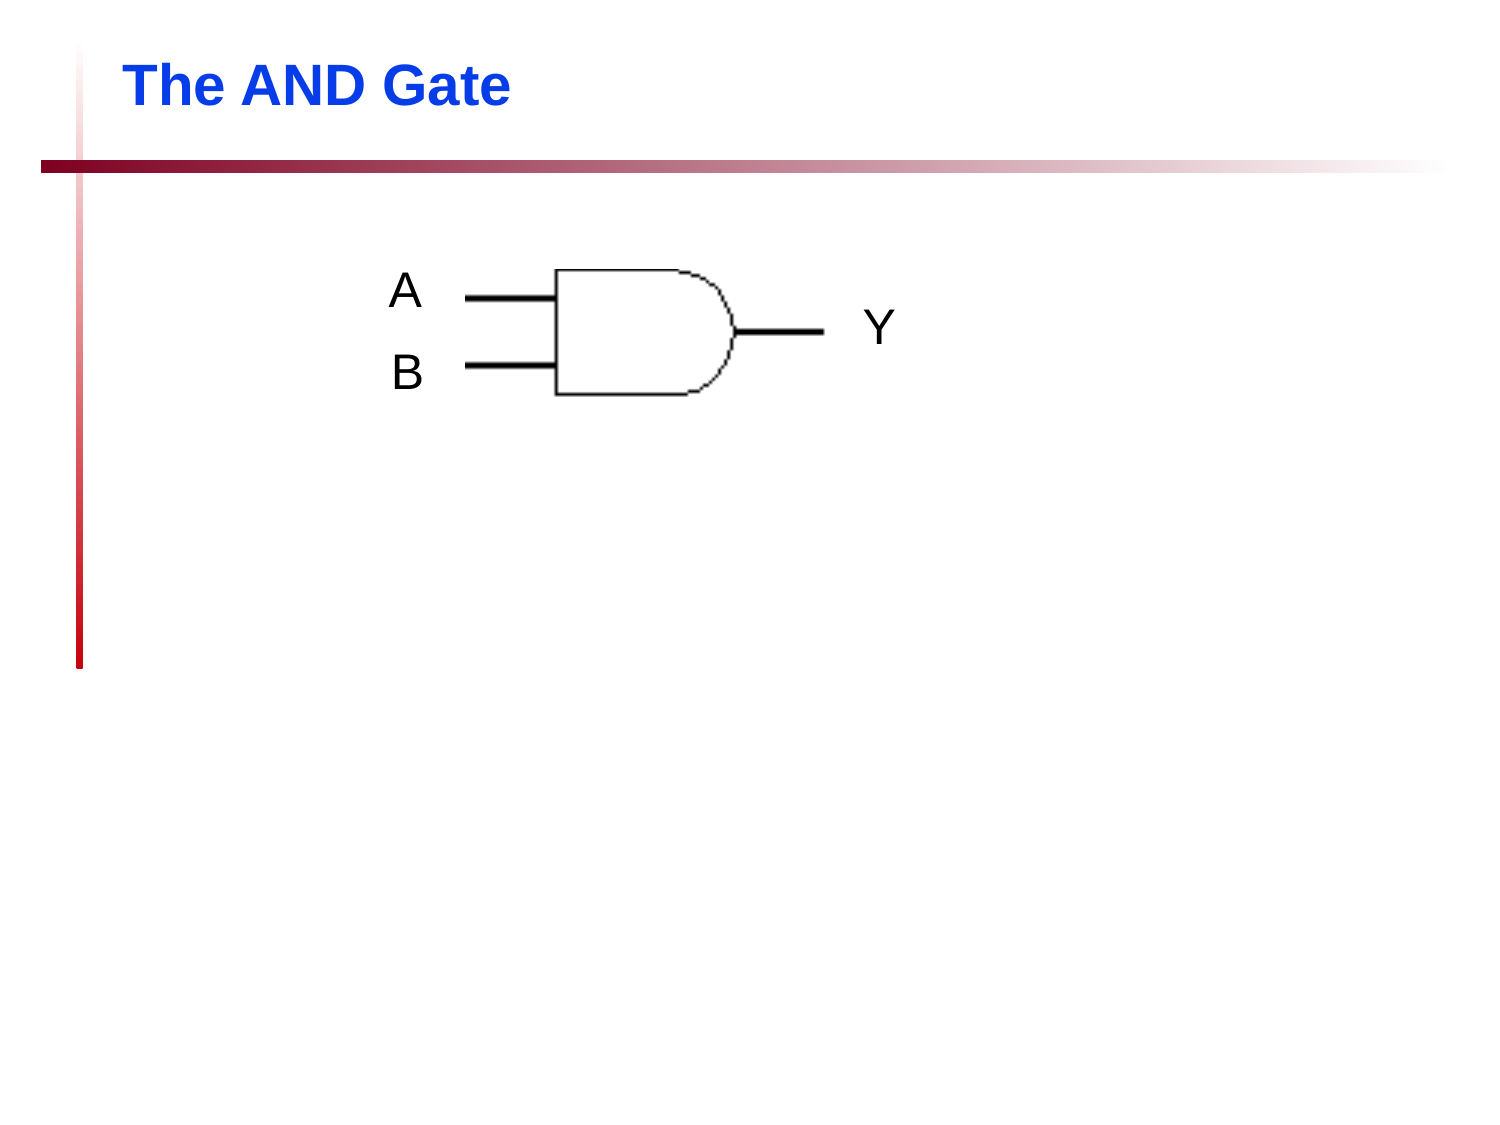

# The AND Gate
A
Y
B